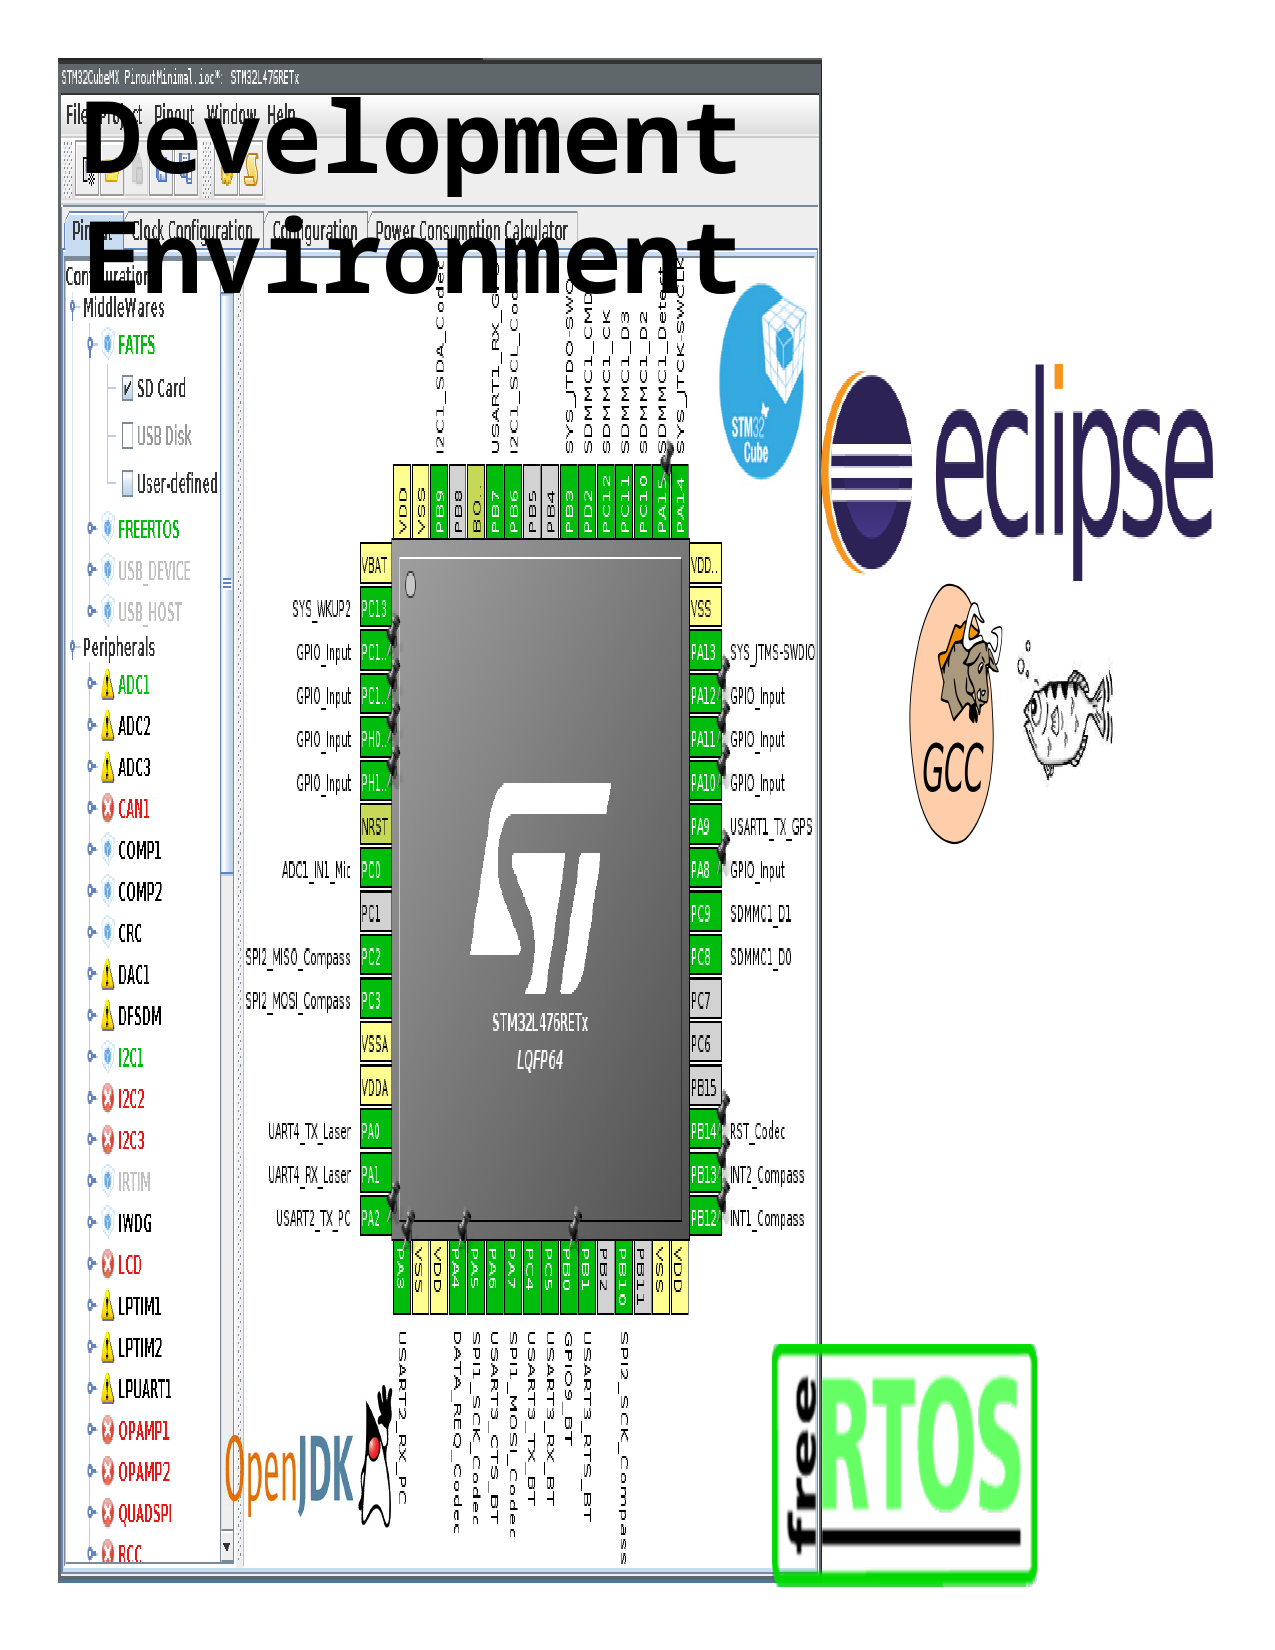

Development Environment
OpenSTM32
GCC, GDB, OpenOCD
packaged as an Eclipse plugin
Pros:	 Free, open-source, cross-platform IDE.
Cons: Not fully compatible with new STM32 L4
IAR Embedded Workbench
Pros:	 Compatible with newest STM32 L4 MCUs
	 Faster (C > Java)
Cons: Proprietary software
 non-free, Windows-only